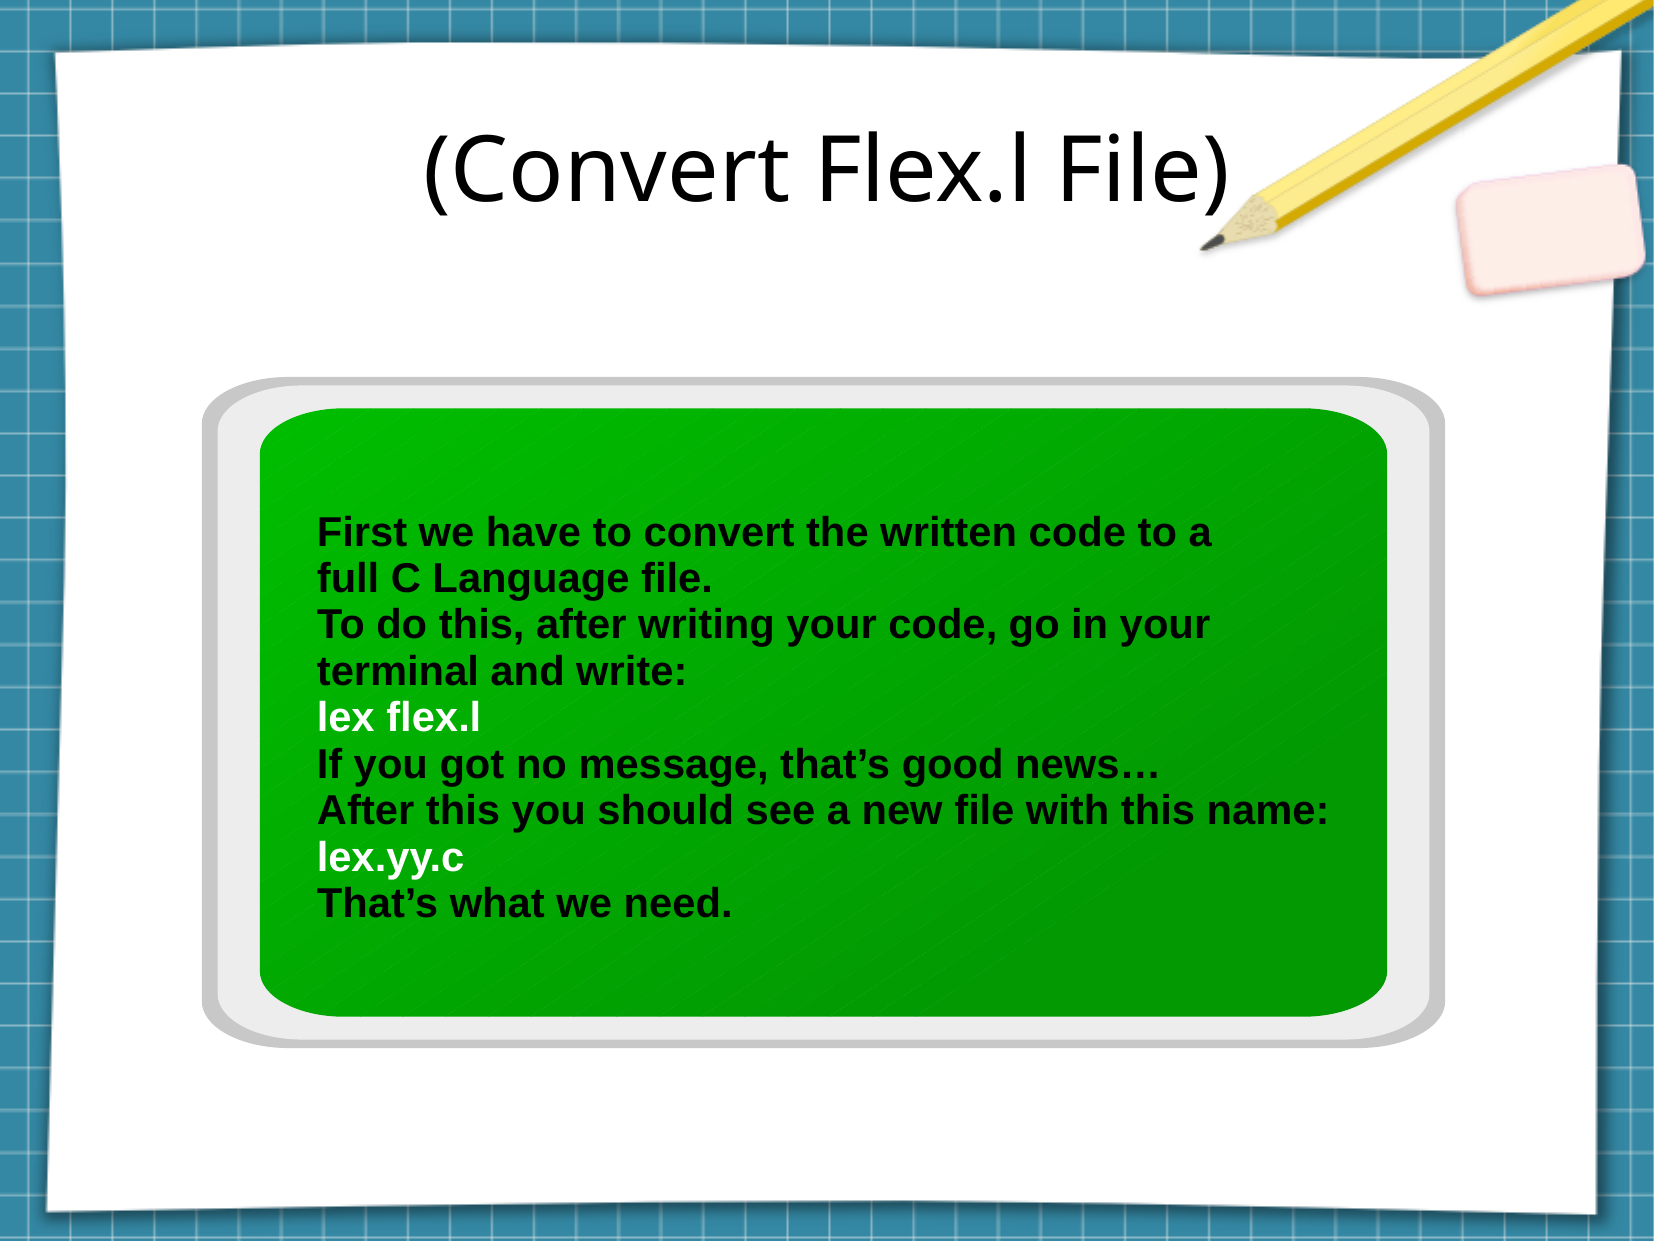

# (Convert Flex.l File)
First we have to convert the written code to a
full C Language file.
To do this, after writing your code, go in your
terminal and write:
lex flex.l
If you got no message, that’s good news…
After this you should see a new file with this name:
lex.yy.c
That’s what we need.